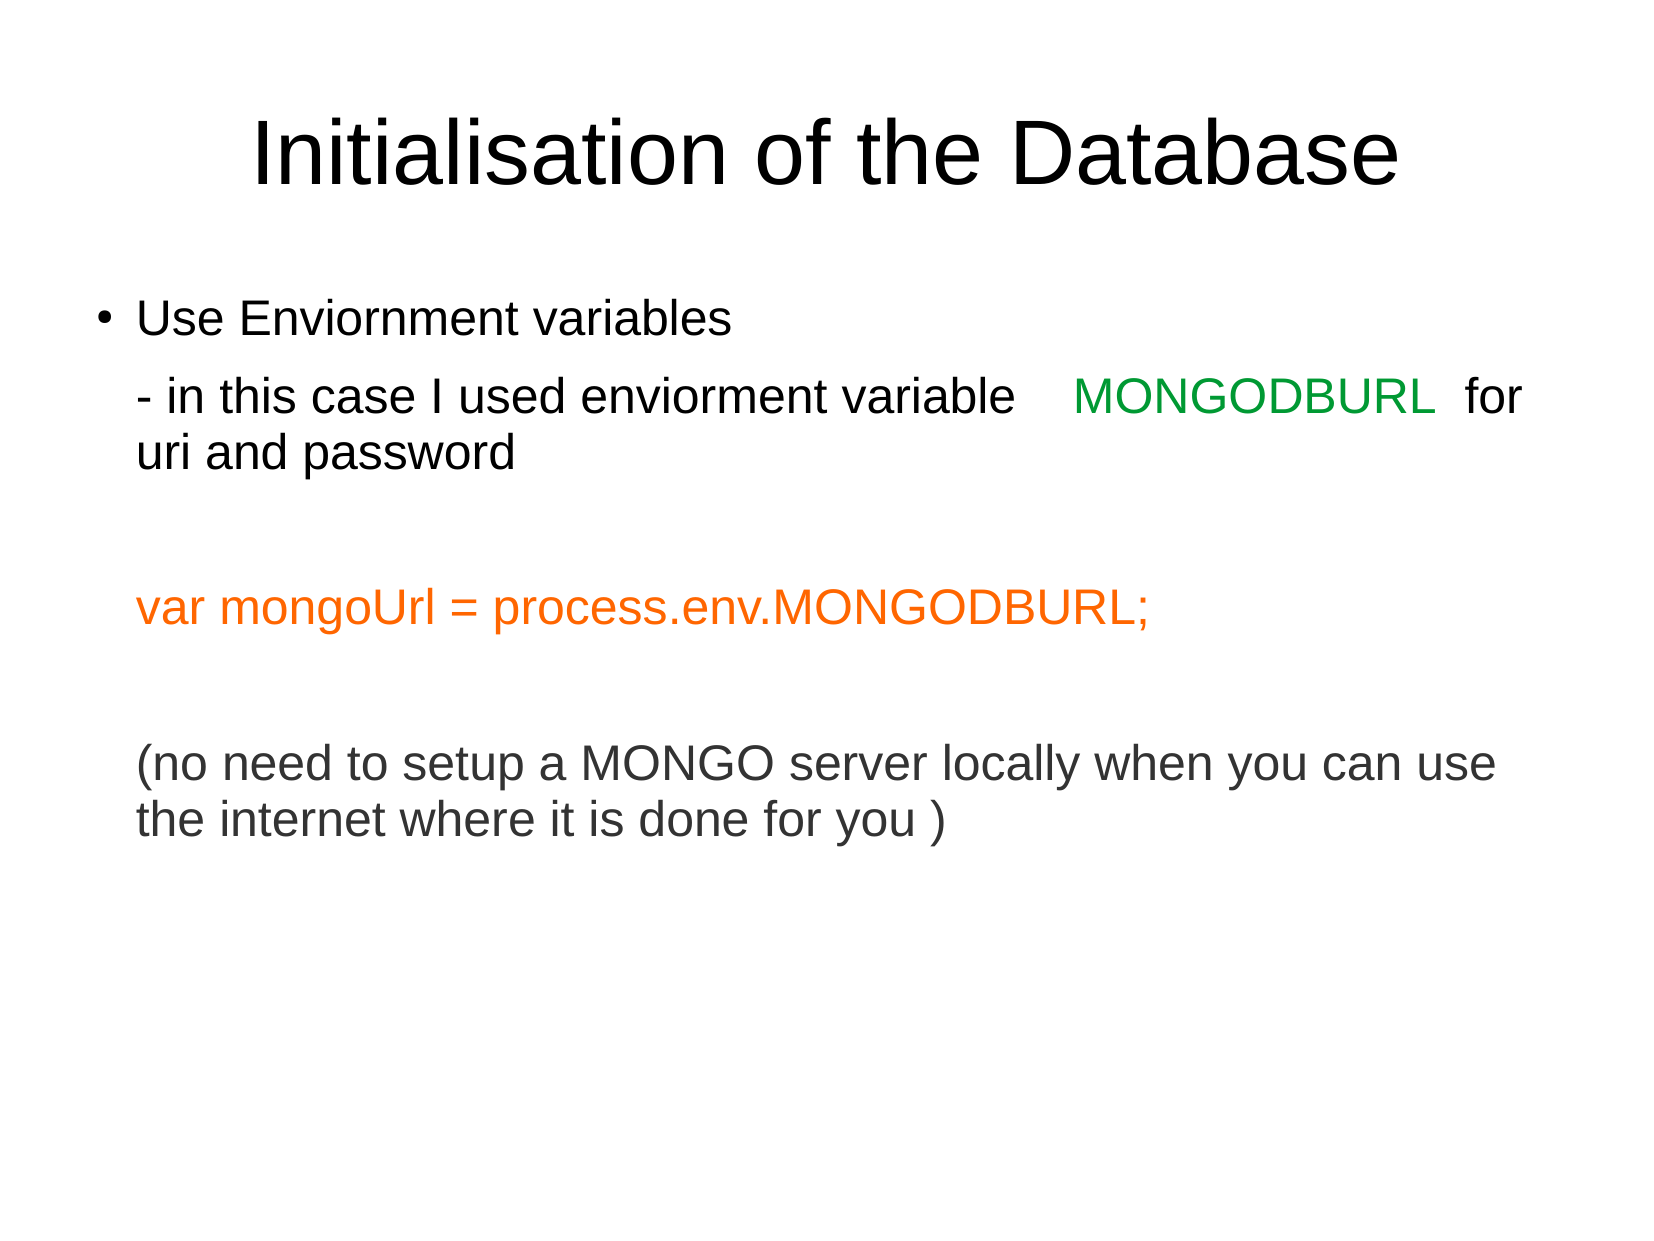

# Initialisation of the Database
Use Enviornment variables
- in this case I used enviorment variable MONGODBURL for uri and password
var mongoUrl = process.env.MONGODBURL;
(no need to setup a MONGO server locally when you can use the internet where it is done for you )